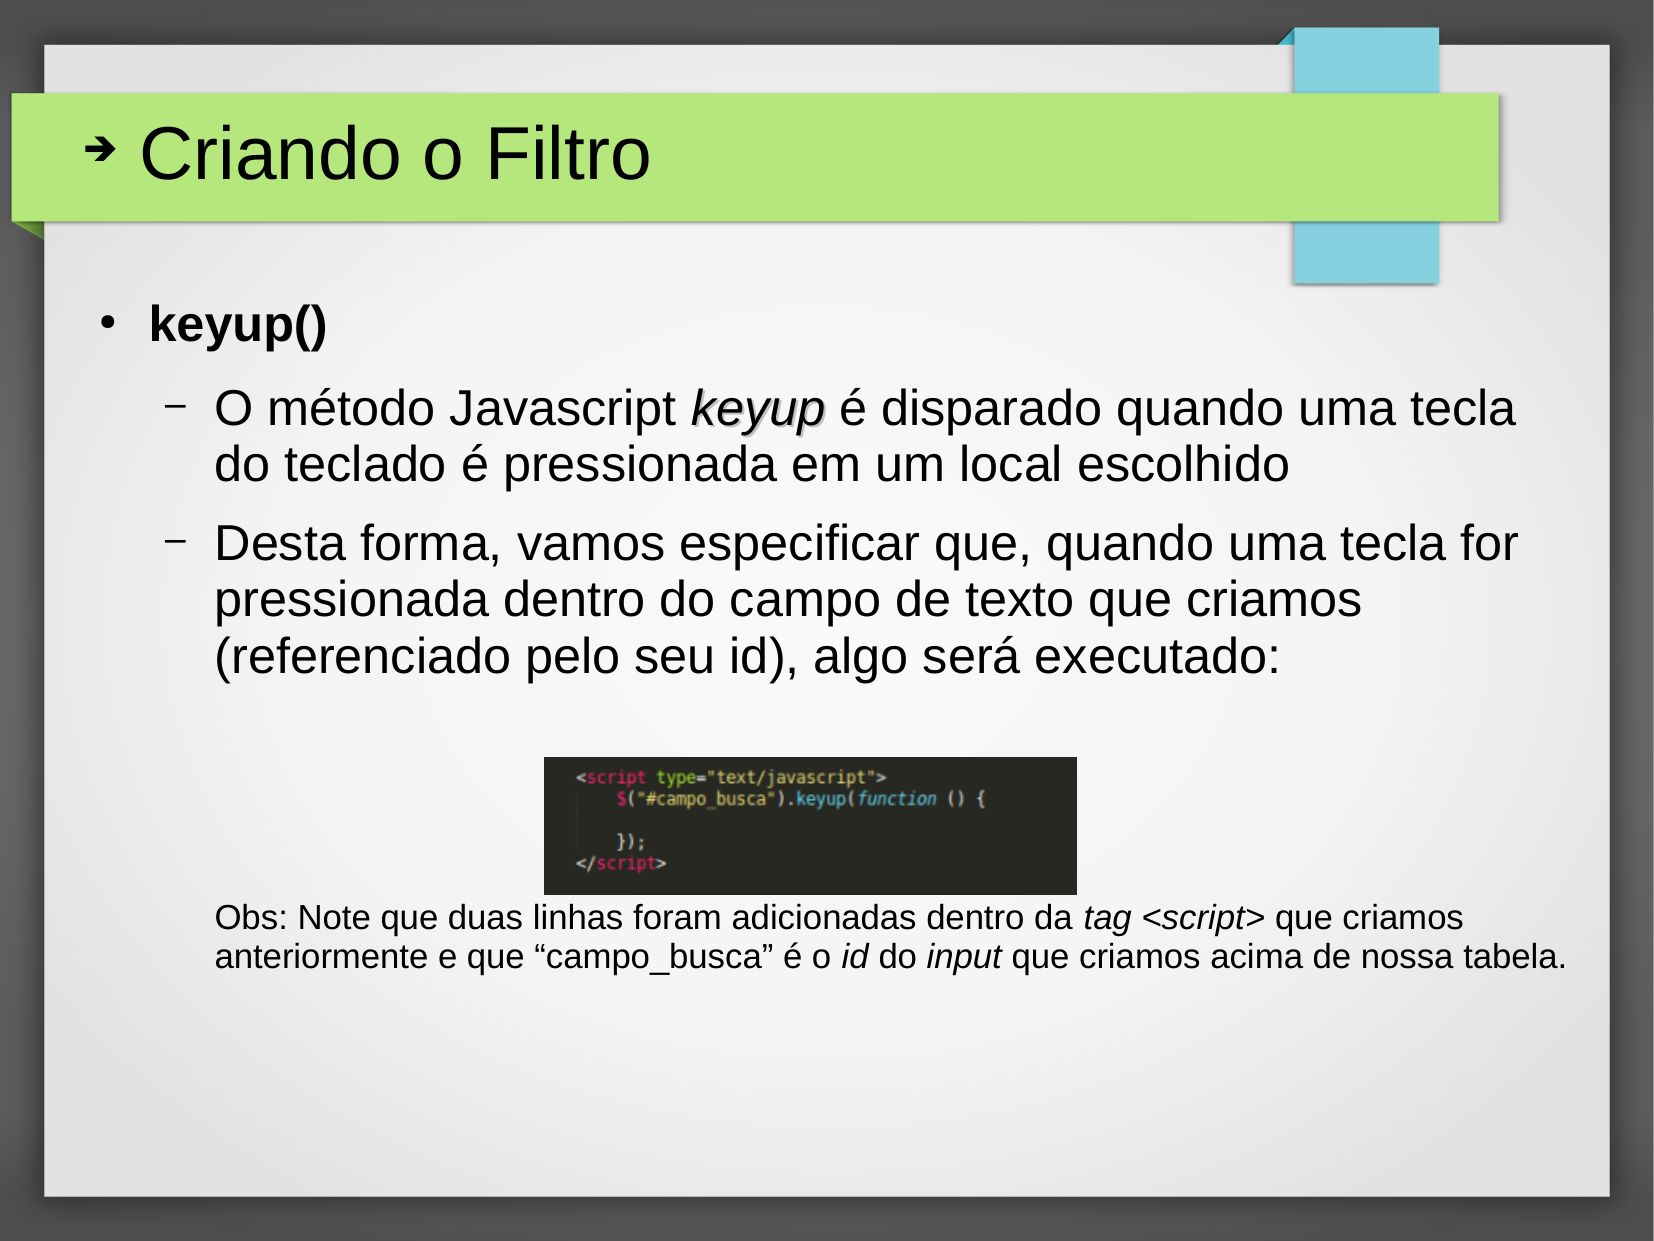

# Criando o Filtro
keyup()
O método Javascript keyup é disparado quando uma tecla do teclado é pressionada em um local escolhido
Desta forma, vamos especificar que, quando uma tecla for pressionada dentro do campo de texto que criamos (referenciado pelo seu id), algo será executado:
Obs: Note que duas linhas foram adicionadas dentro da tag <script> que criamos anteriormente e que “campo_busca” é o id do input que criamos acima de nossa tabela.